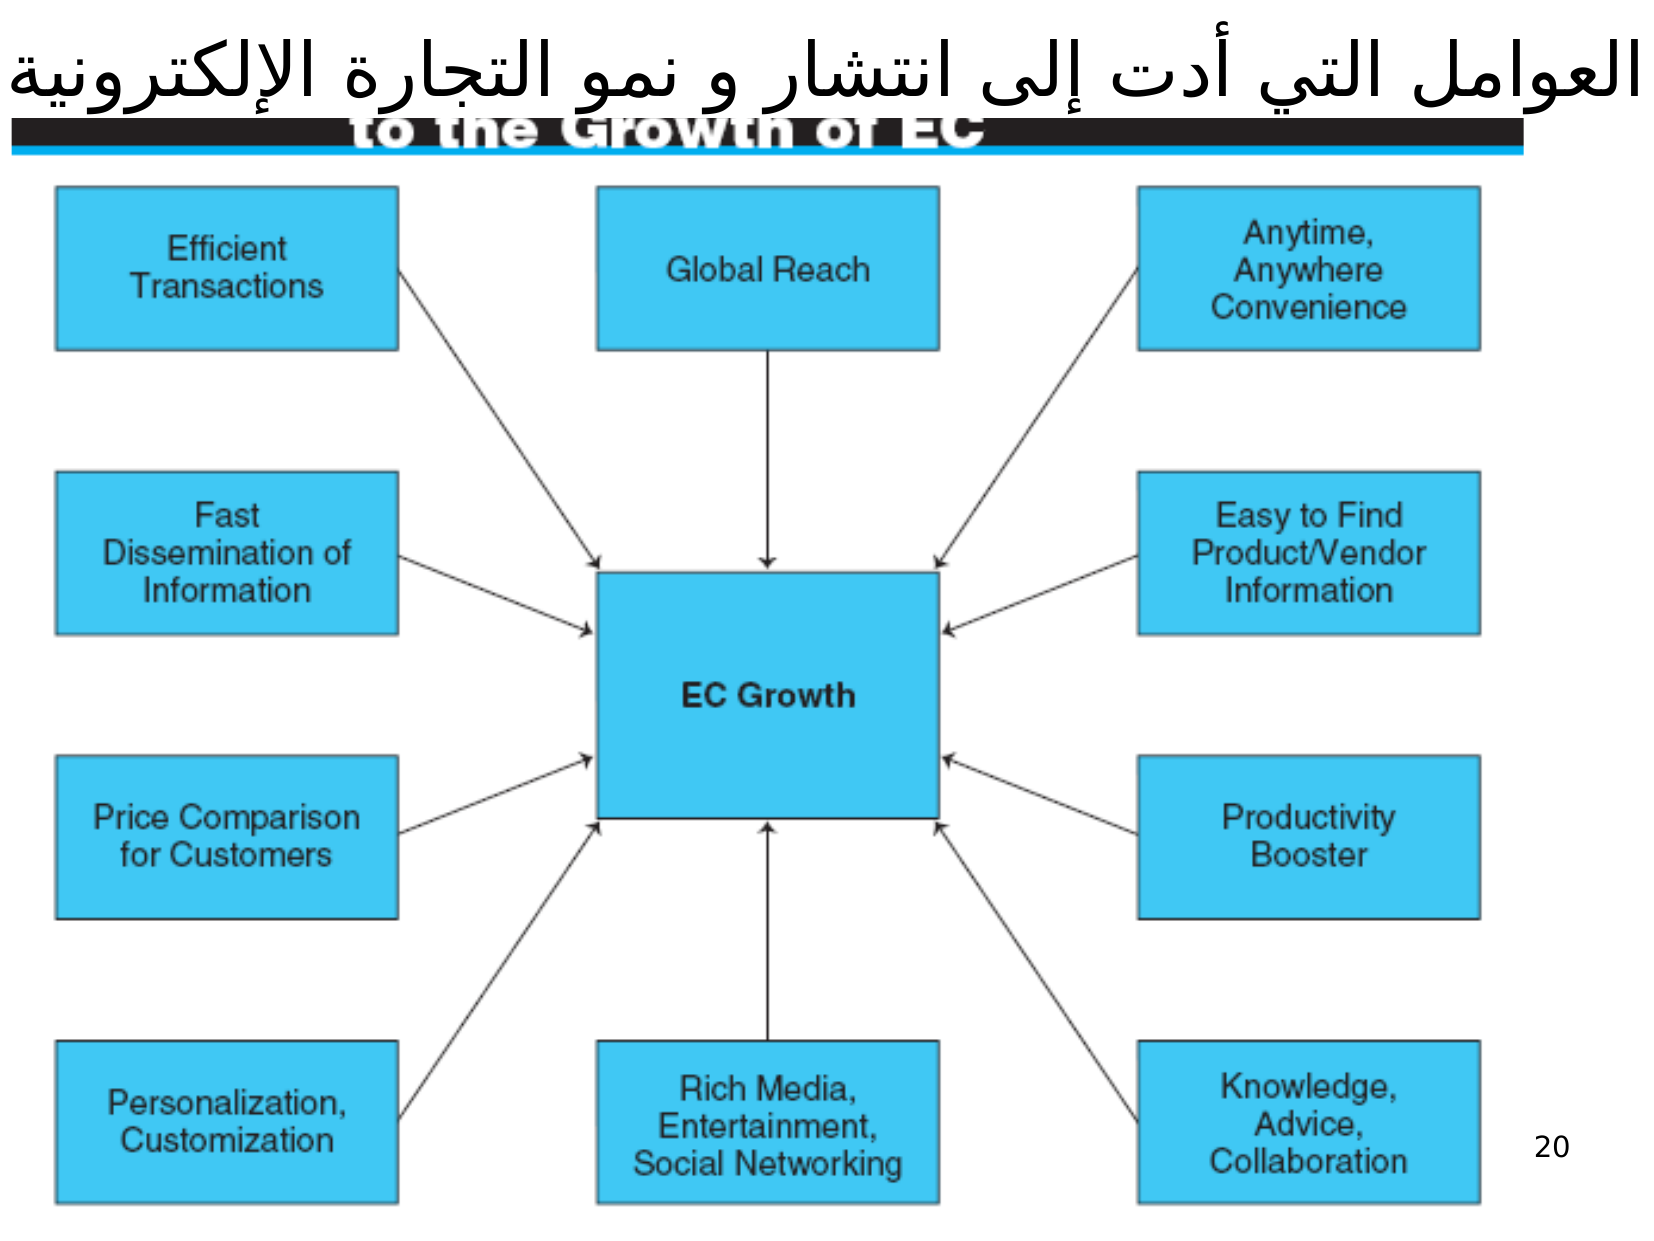

# العوامل التي أدت إلى انتشار و نمو التجارة الإلكترونية
20